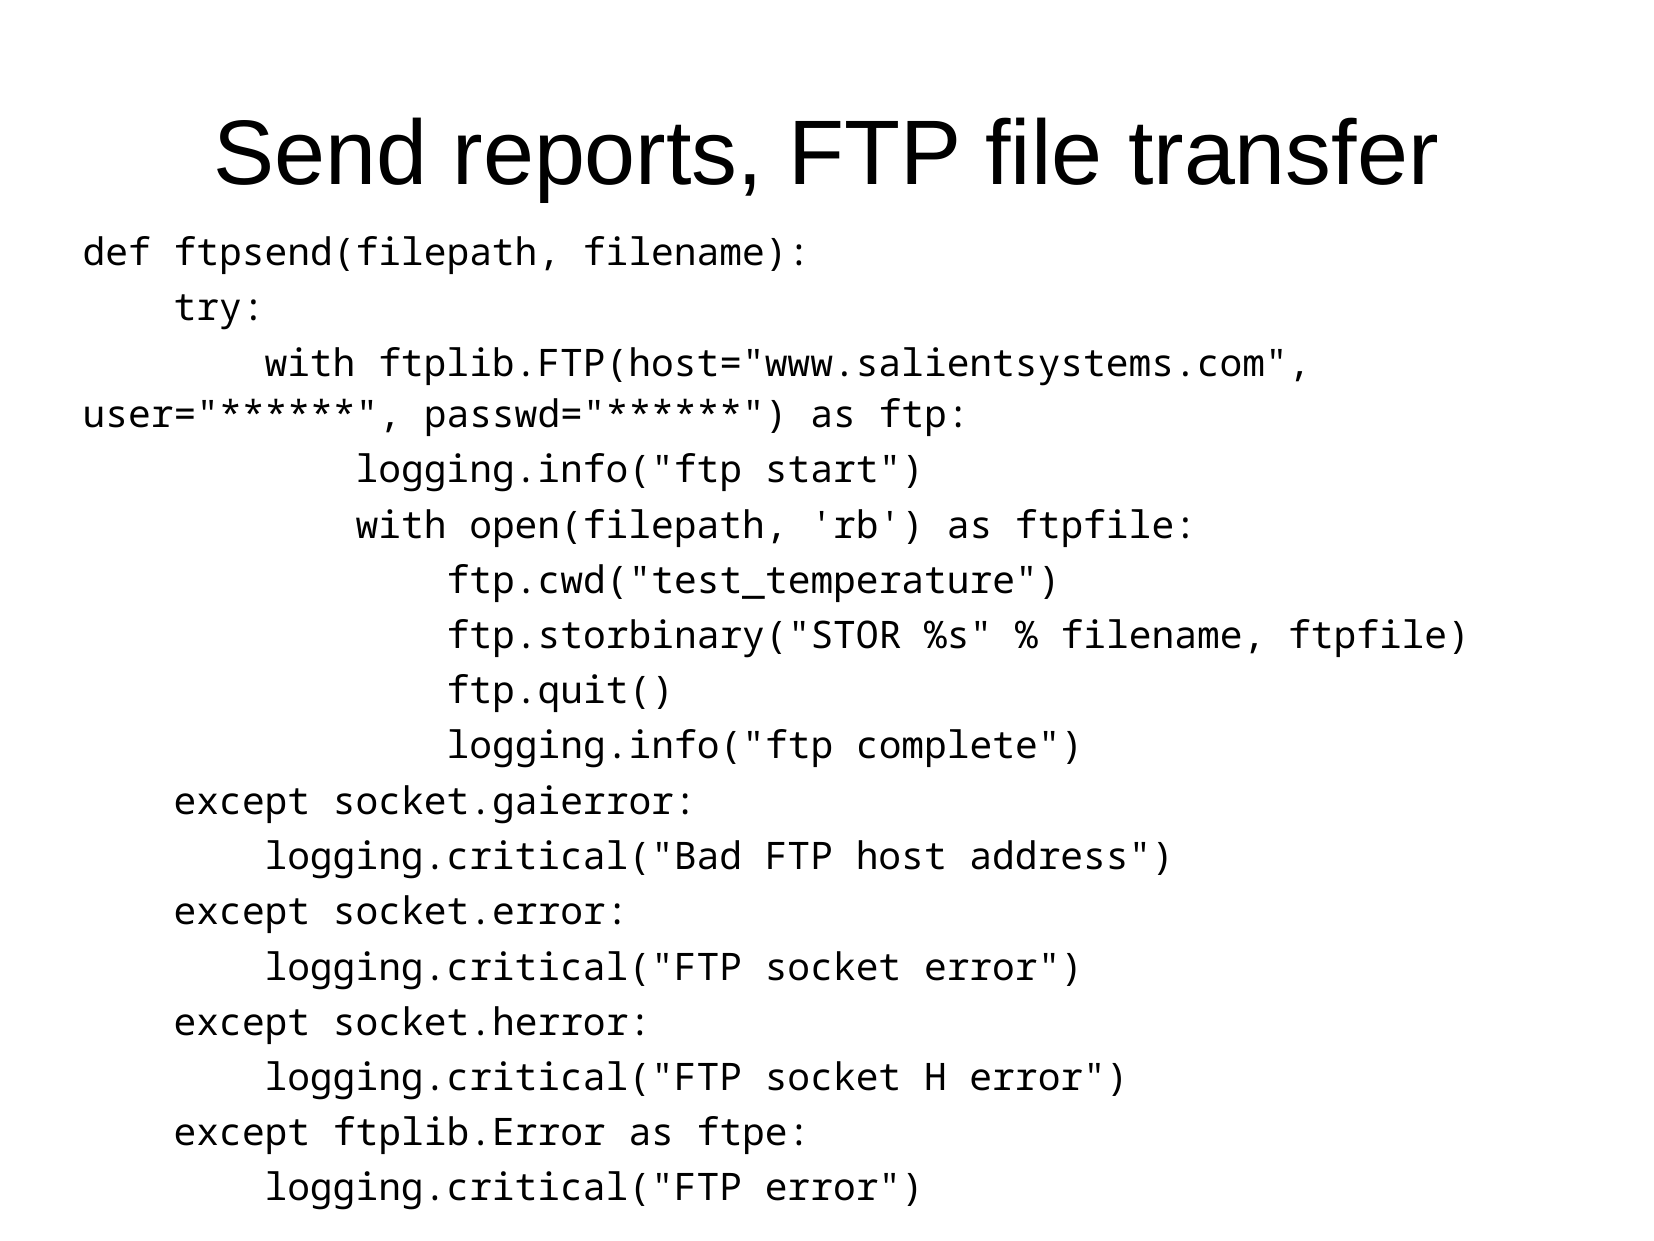

# Send reports, FTP file transfer
def ftpsend(filepath, filename):
 try:
 with ftplib.FTP(host="www.salientsystems.com", user="******", passwd="******") as ftp:
 logging.info("ftp start")
 with open(filepath, 'rb') as ftpfile:
 ftp.cwd("test_temperature")
 ftp.storbinary("STOR %s" % filename, ftpfile)
 ftp.quit()
 logging.info("ftp complete")
 except socket.gaierror:
 logging.critical("Bad FTP host address")
 except socket.error:
 logging.critical("FTP socket error")
 except socket.herror:
 logging.critical("FTP socket H error")
 except ftplib.Error as ftpe:
 logging.critical("FTP error")